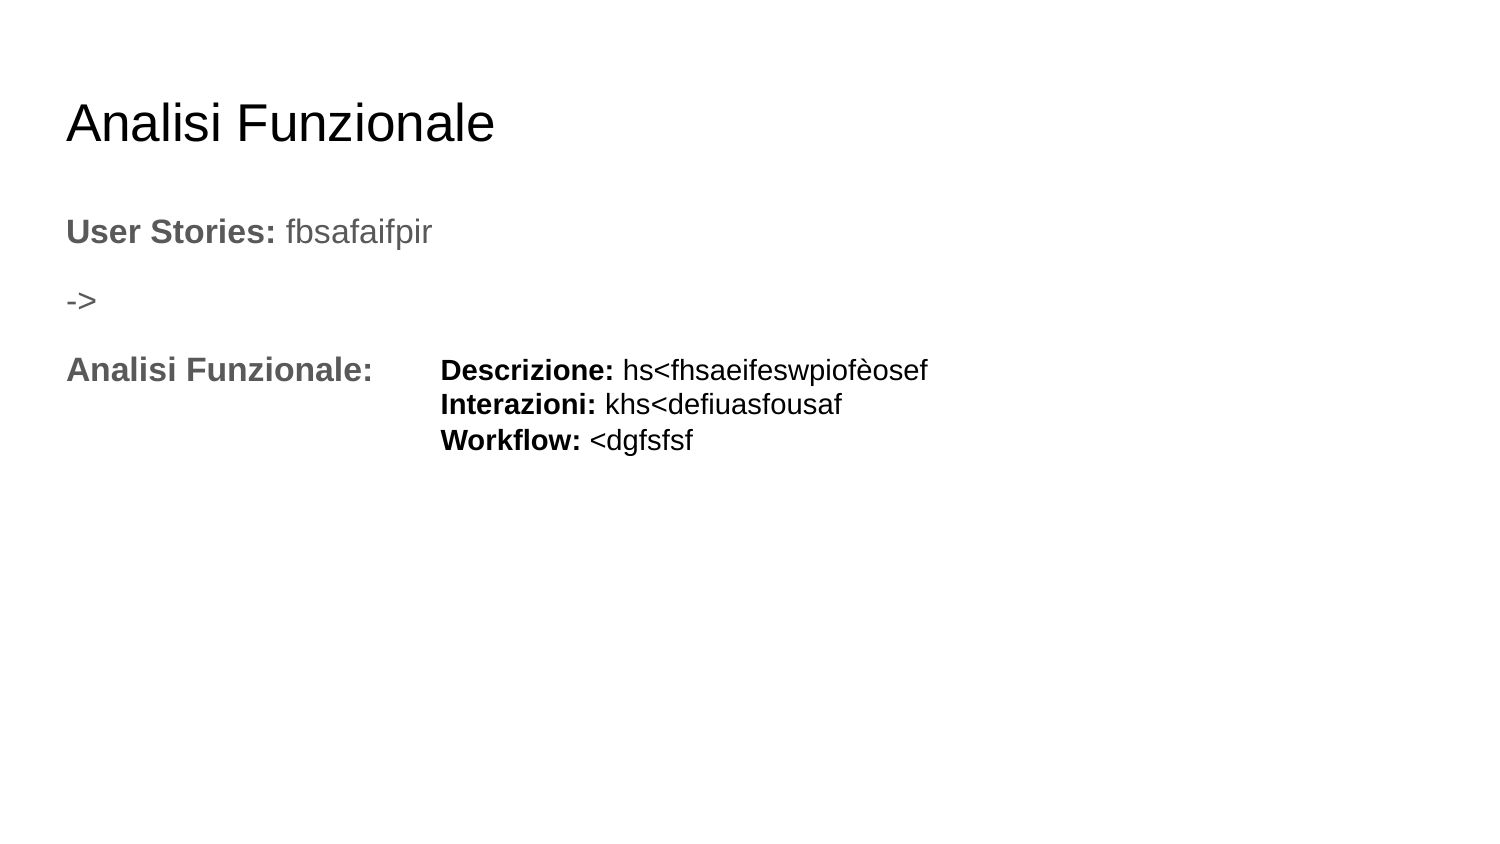

# Analisi Funzionale
User Stories: fbsafaifpir
->
Analisi Funzionale:
Descrizione: hs<fhsaeifeswpiofèosef
Interazioni: khs<defiuasfousaf
Workflow: <dgfsfsf